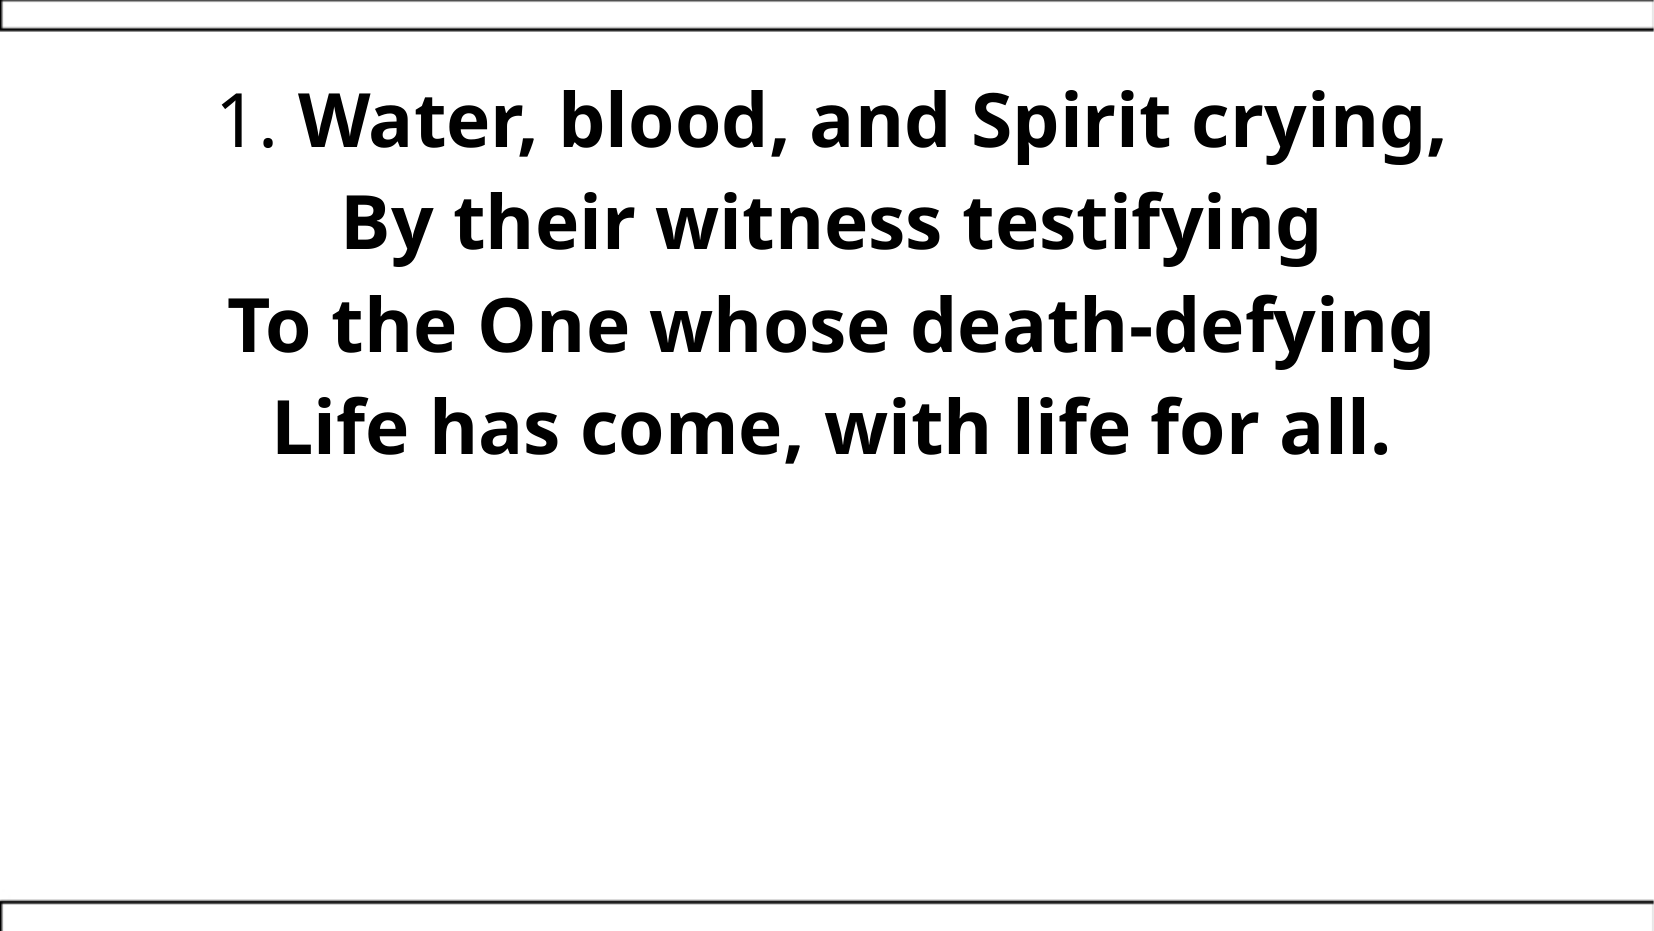

1. Water, blood, and Spirit crying,
By their witness testifying
To the One whose death-defying
Life has come, with life for all.